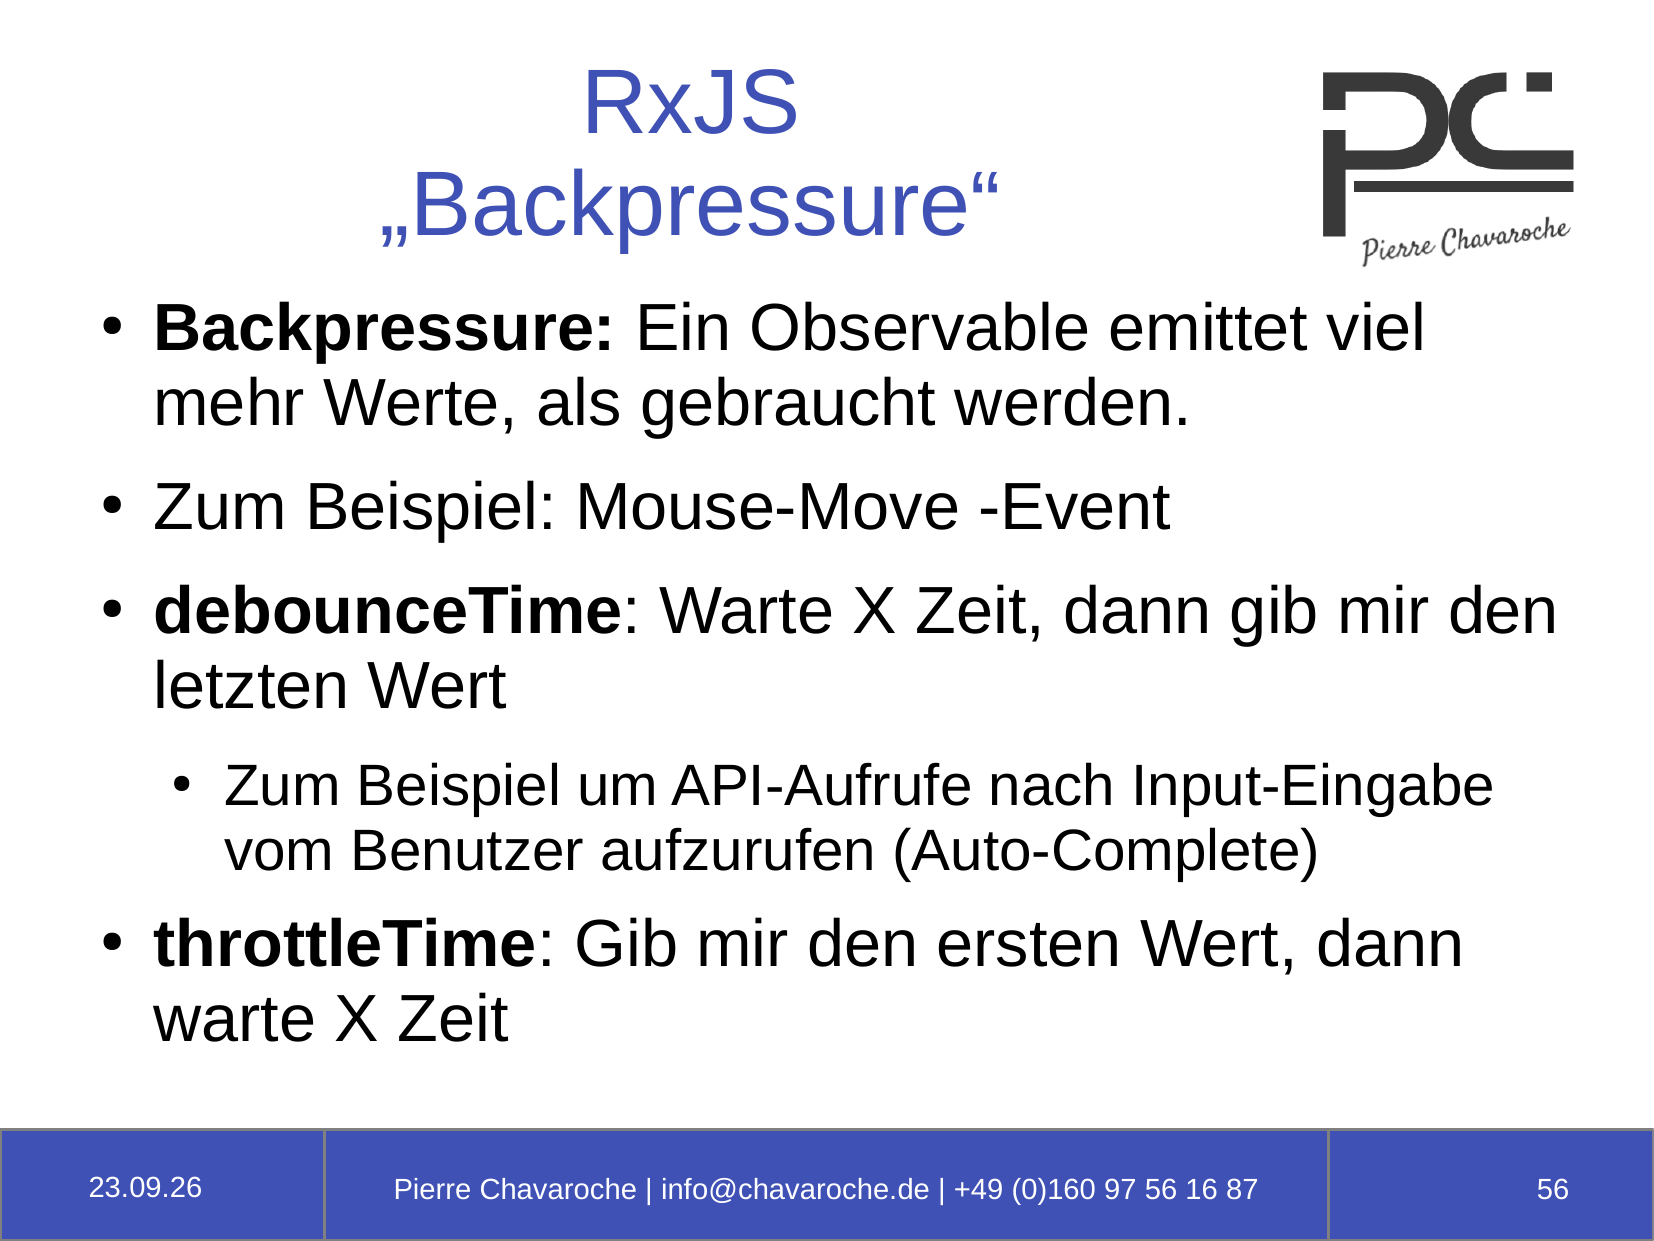

# RxJS „Backpressure“
Backpressure: Ein Observable emittet viel mehr Werte, als gebraucht werden.
Zum Beispiel: Mouse-Move -Event
debounceTime: Warte X Zeit, dann gib mir den letzten Wert
Zum Beispiel um API-Aufrufe nach Input-Eingabe vom Benutzer aufzurufen (Auto-Complete)
throttleTime: Gib mir den ersten Wert, dann warte X Zeit
Pierre Chavaroche | info@chavaroche.de | +49 (0)160 97 56 16 87
56